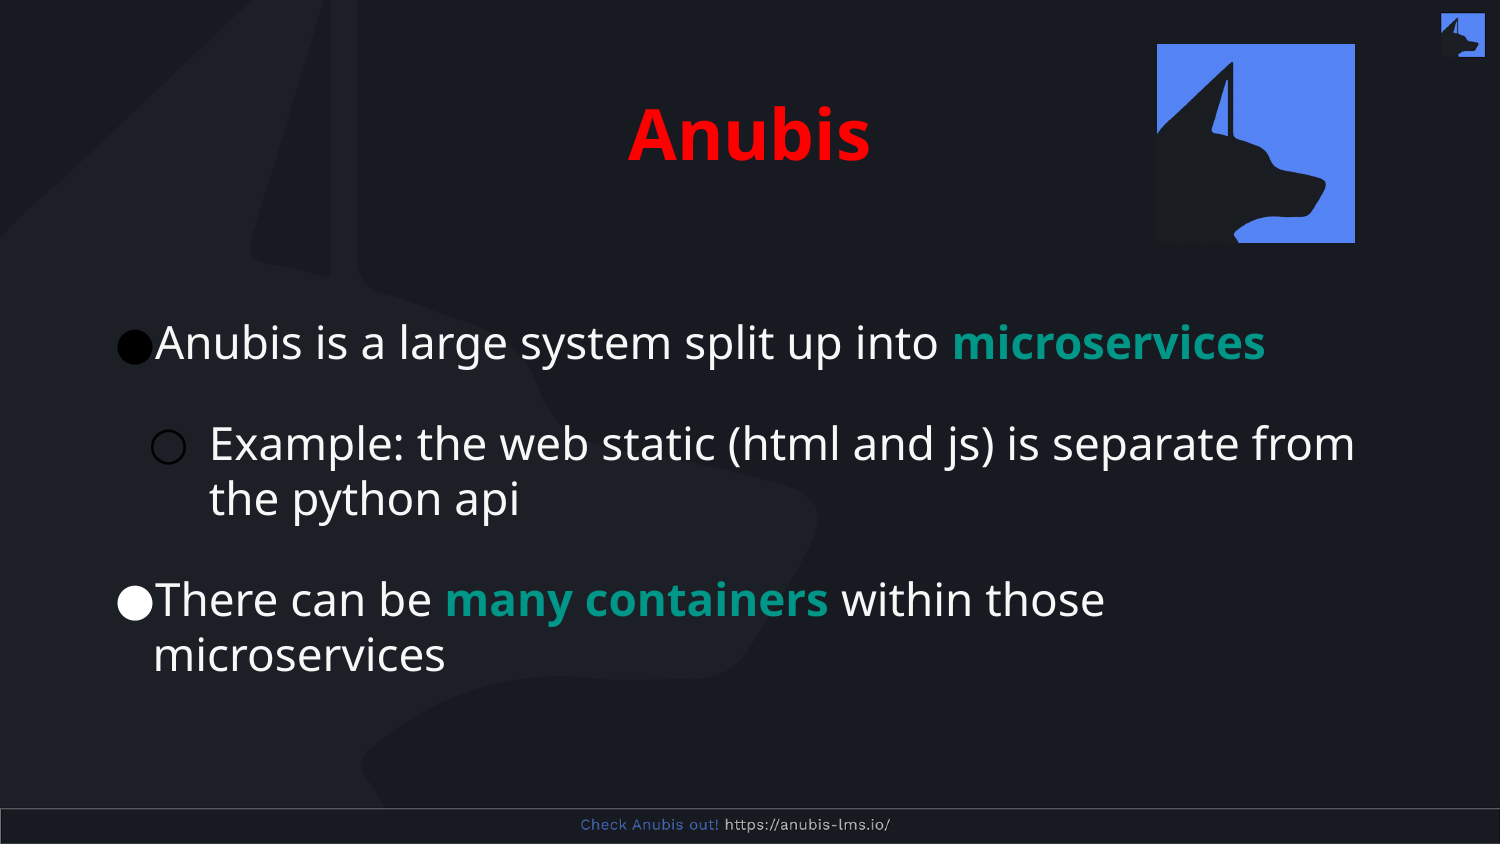

Anubis
# Anubis is a large system split up into microservices
Example: the web static (html and js) is separate from the python api
There can be many containers within those microservices